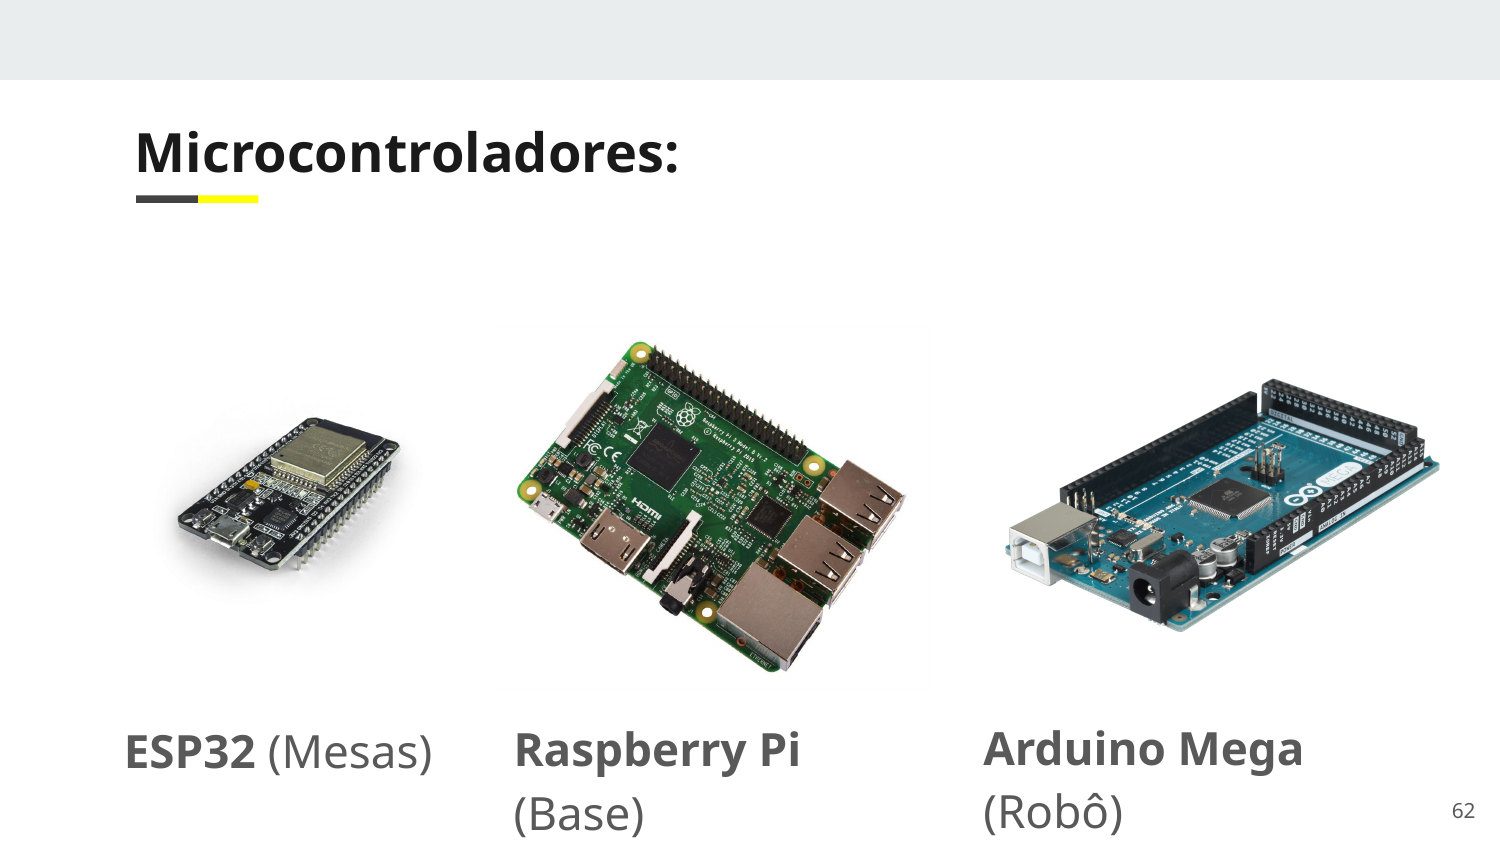

# Microcontroladores:
Arduino Mega (Robô)
Raspberry Pi (Base)
ESP32 (Mesas)